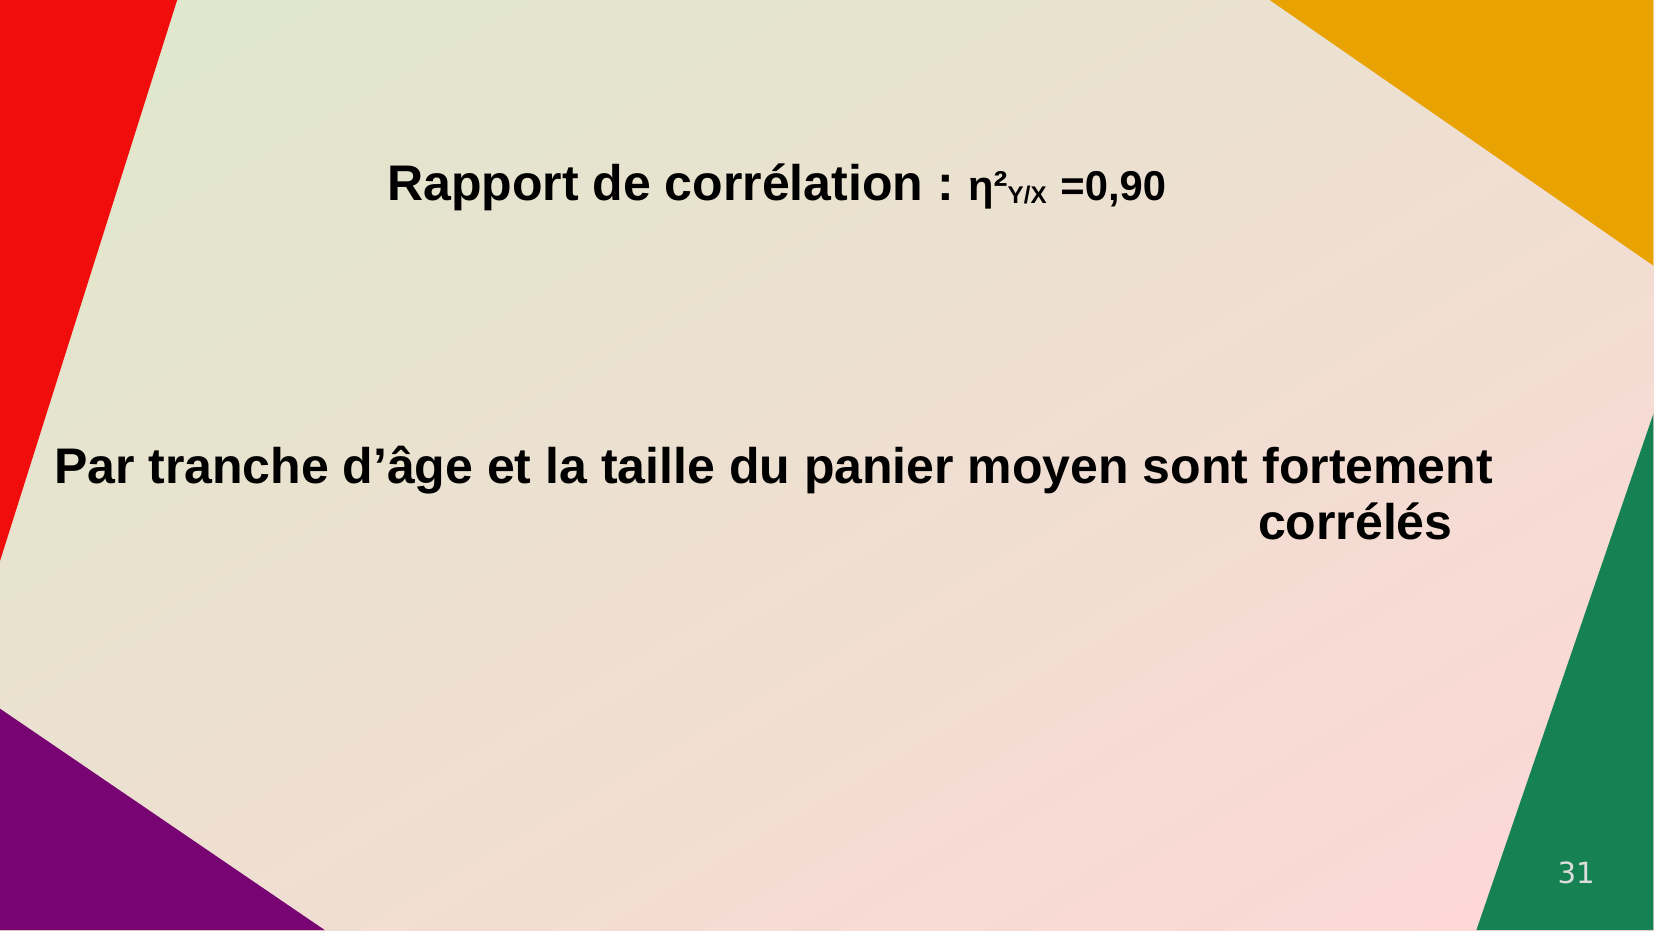

#
Rapport de corrélation : η²Y/X =0,90
Par tranche d’âge et la taille du panier moyen sont fortement
 corrélés
31